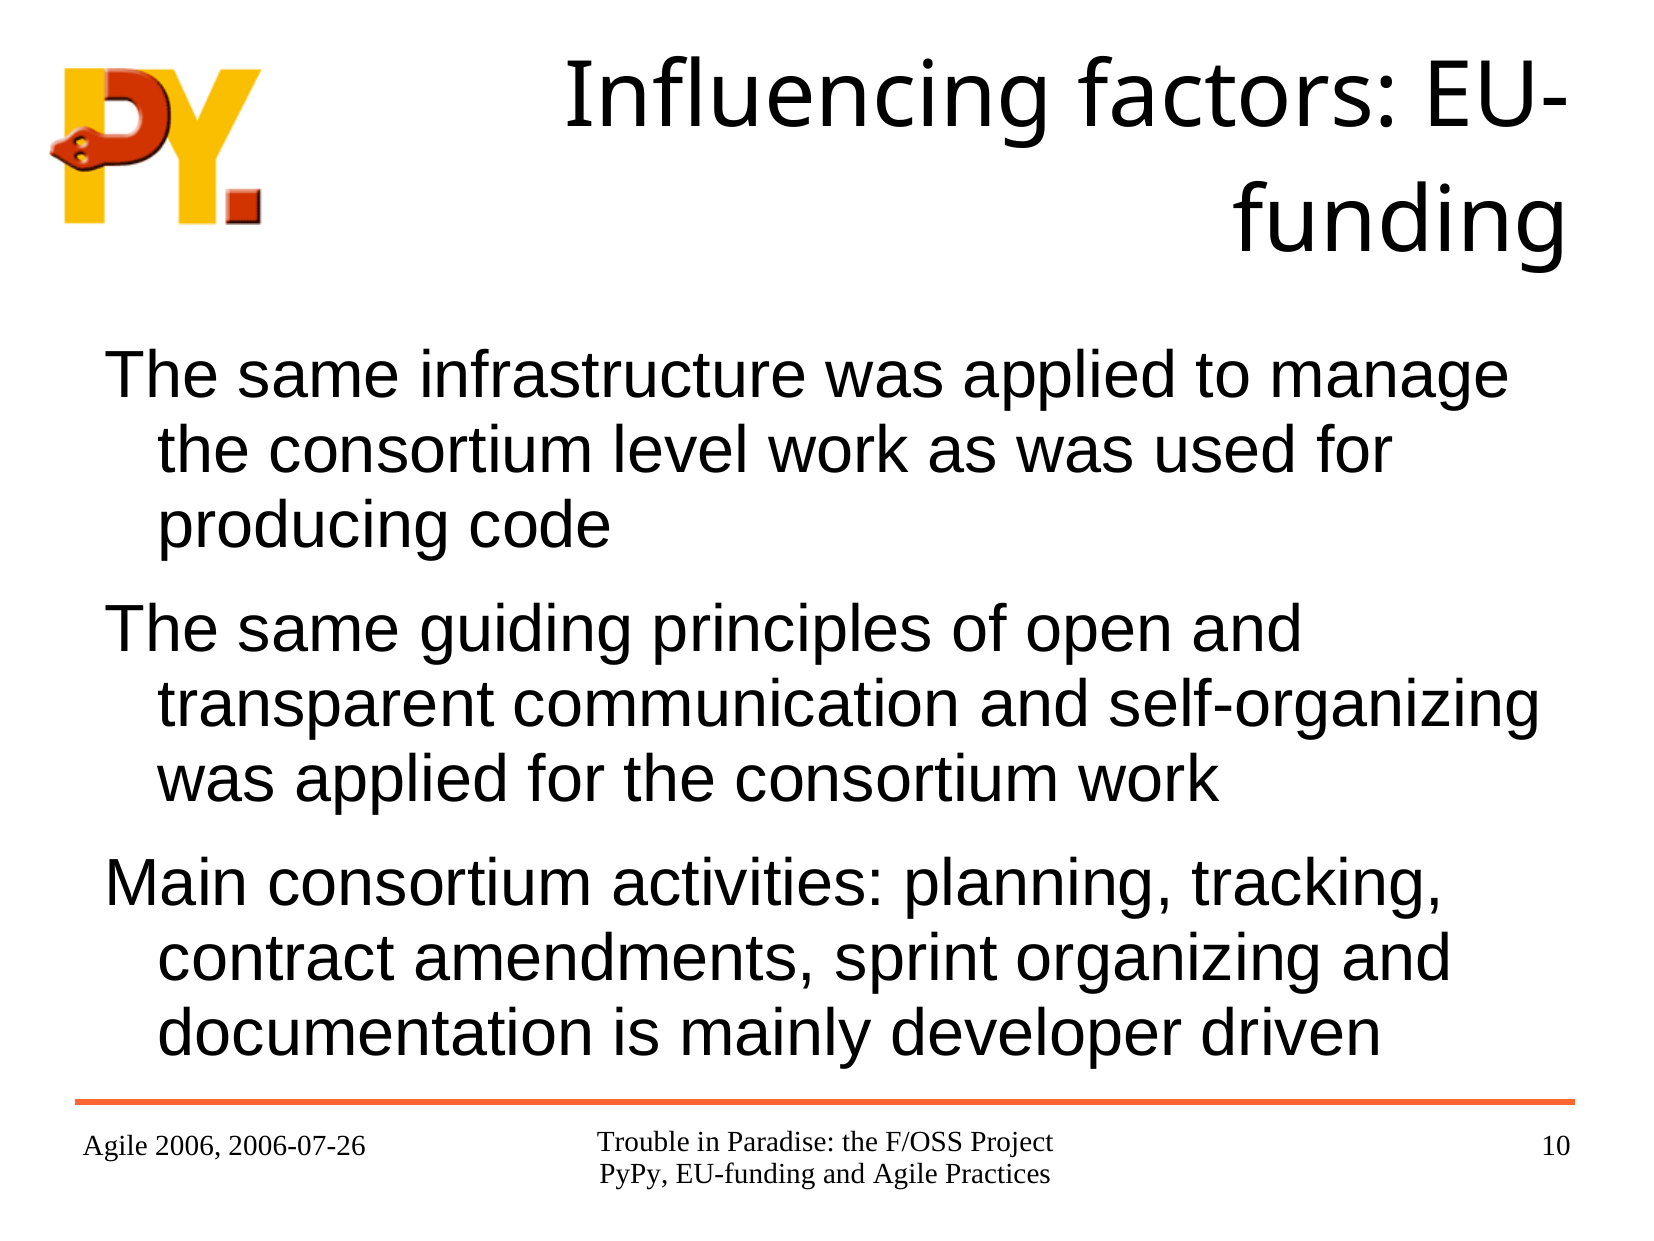

# Influencing factors: EU-funding
The same infrastructure was applied to manage the consortium level work as was used for producing code
The same guiding principles of open and transparent communication and self-organizing was applied for the consortium work
Main consortium activities: planning, tracking, contract amendments, sprint organizing and documentation is mainly developer driven
PyPy: A Case Study of a F/OSS Community
Brussels, 2005-12-08
10